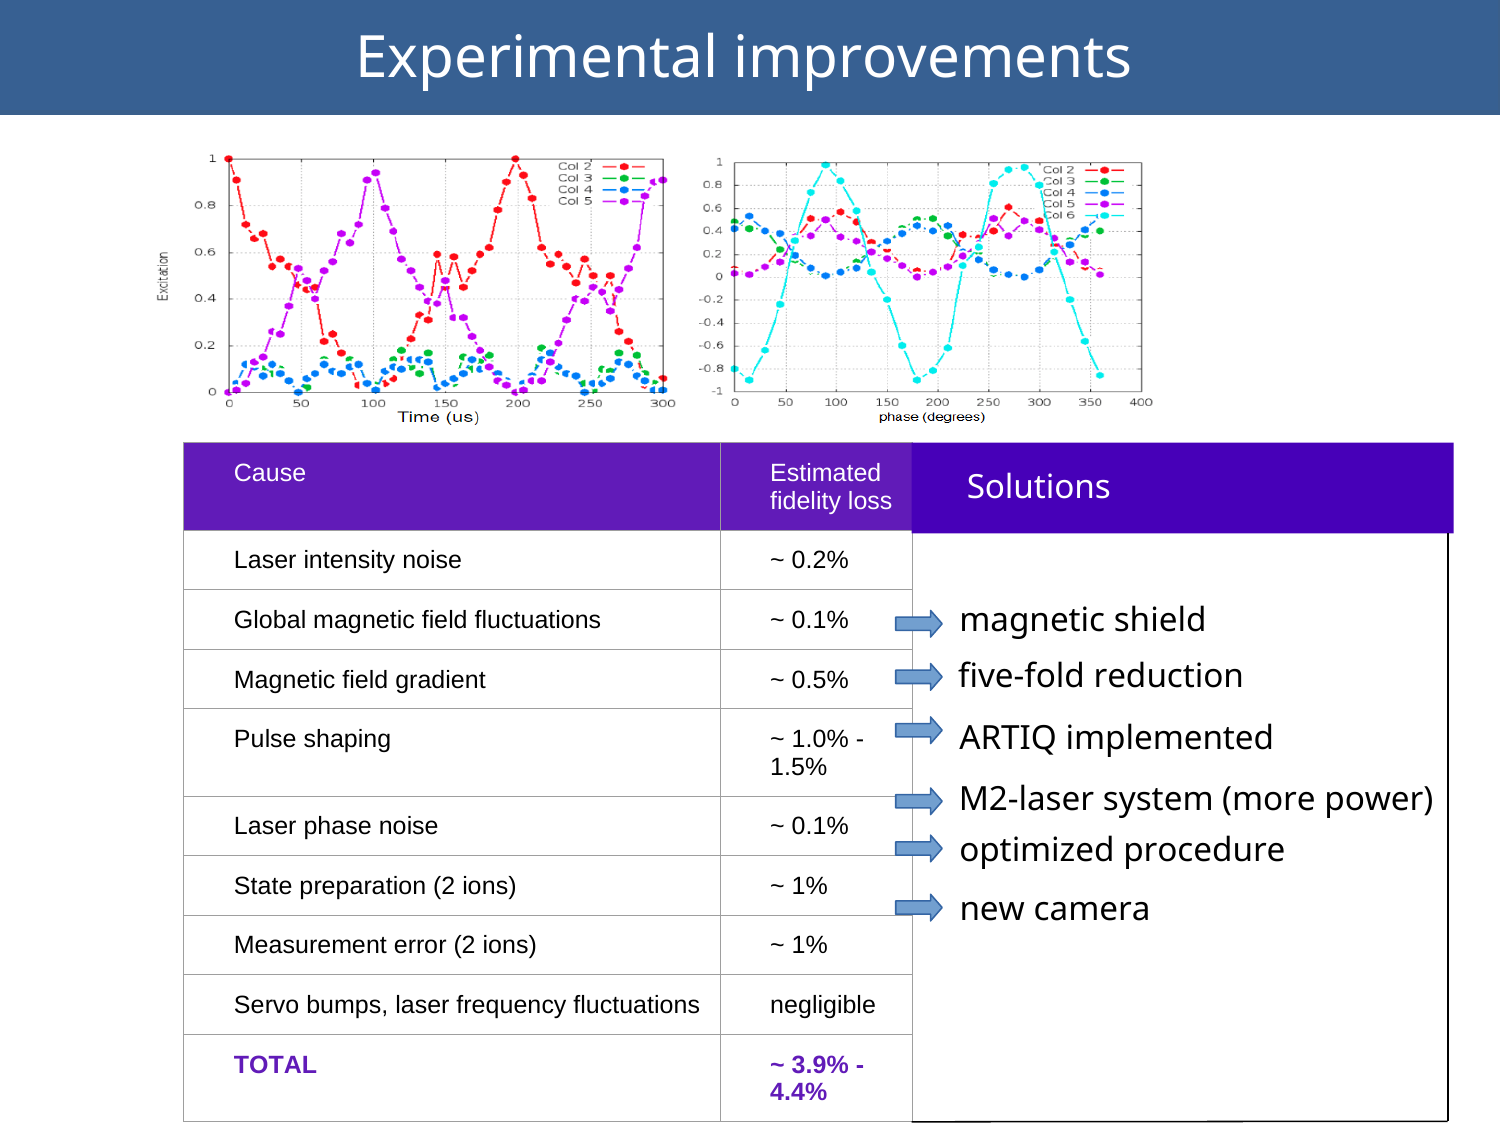

Experimental improvements
| Cause | Estimated fidelity loss |
| --- | --- |
| Laser intensity noise | ~ 0.2% |
| Global magnetic field fluctuations | ~ 0.1% |
| Magnetic field gradient | ~ 0.5% |
| Pulse shaping | ~ 1.0% - 1.5% |
| Laser phase noise | ~ 0.1% |
| State preparation (2 ions) | ~ 1% |
| Measurement error (2 ions) | ~ 1% |
| Servo bumps, laser frequency fluctuations | negligible |
| TOTAL | ~ 3.9% - 4.4% |
Solutions
magnetic shield
five-fold reduction
ARTIQ implemented
M2-laser system (more power)
optimized procedure
new camera